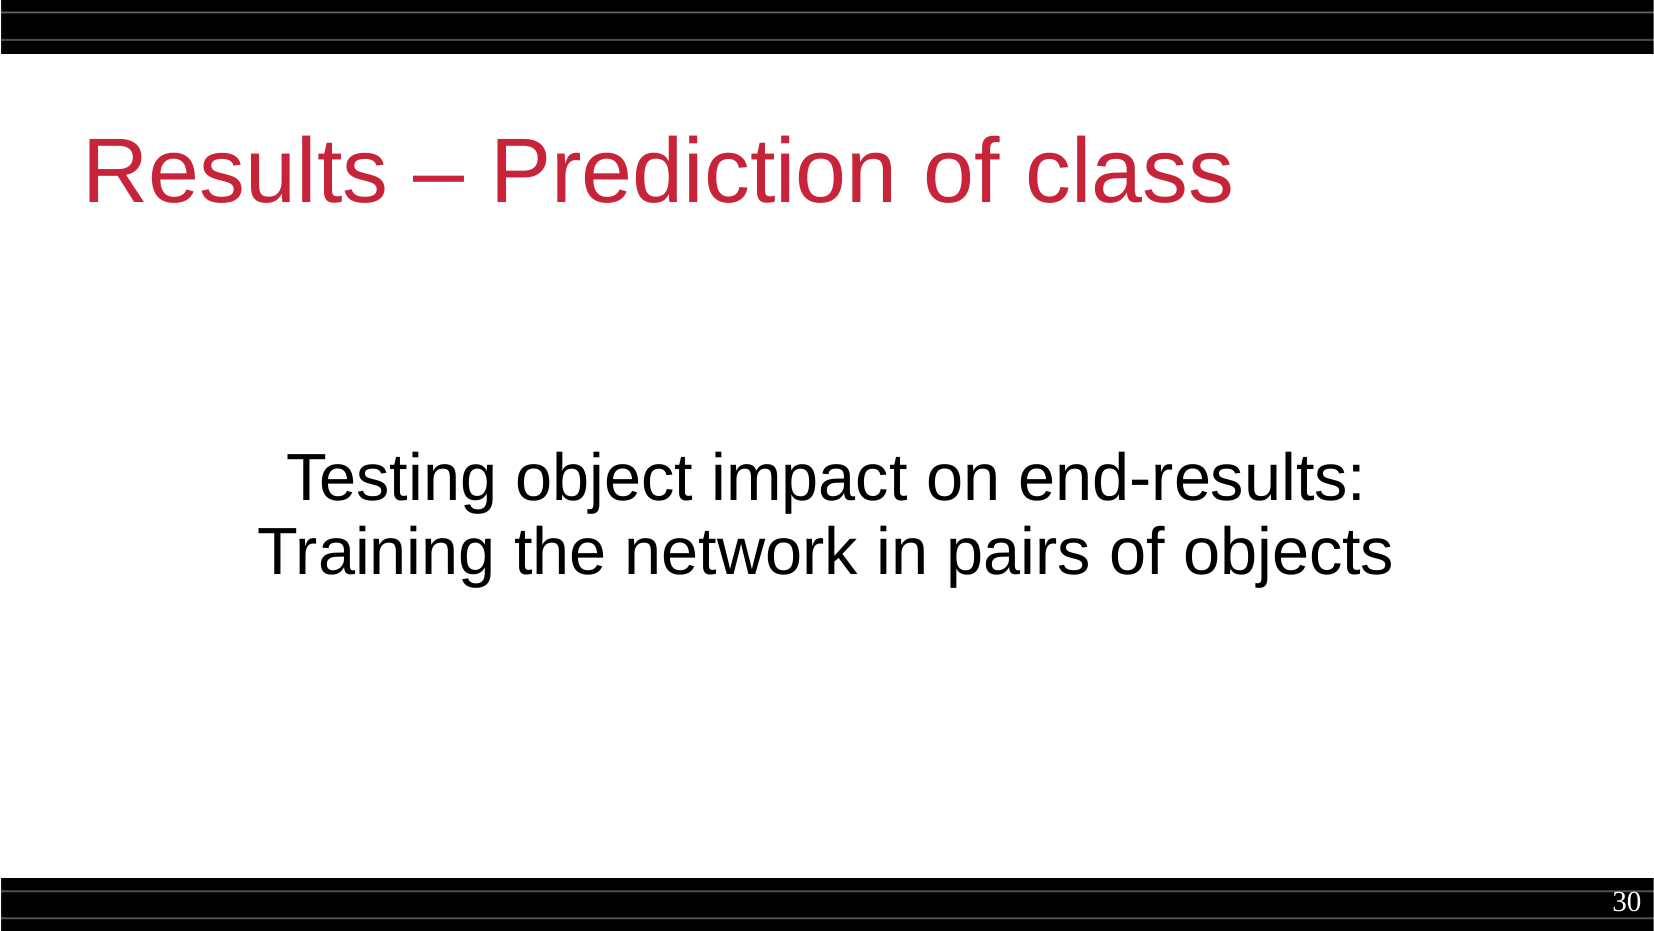

# Results – Prediction of class
Testing object impact on end-results:
Training the network in pairs of objects